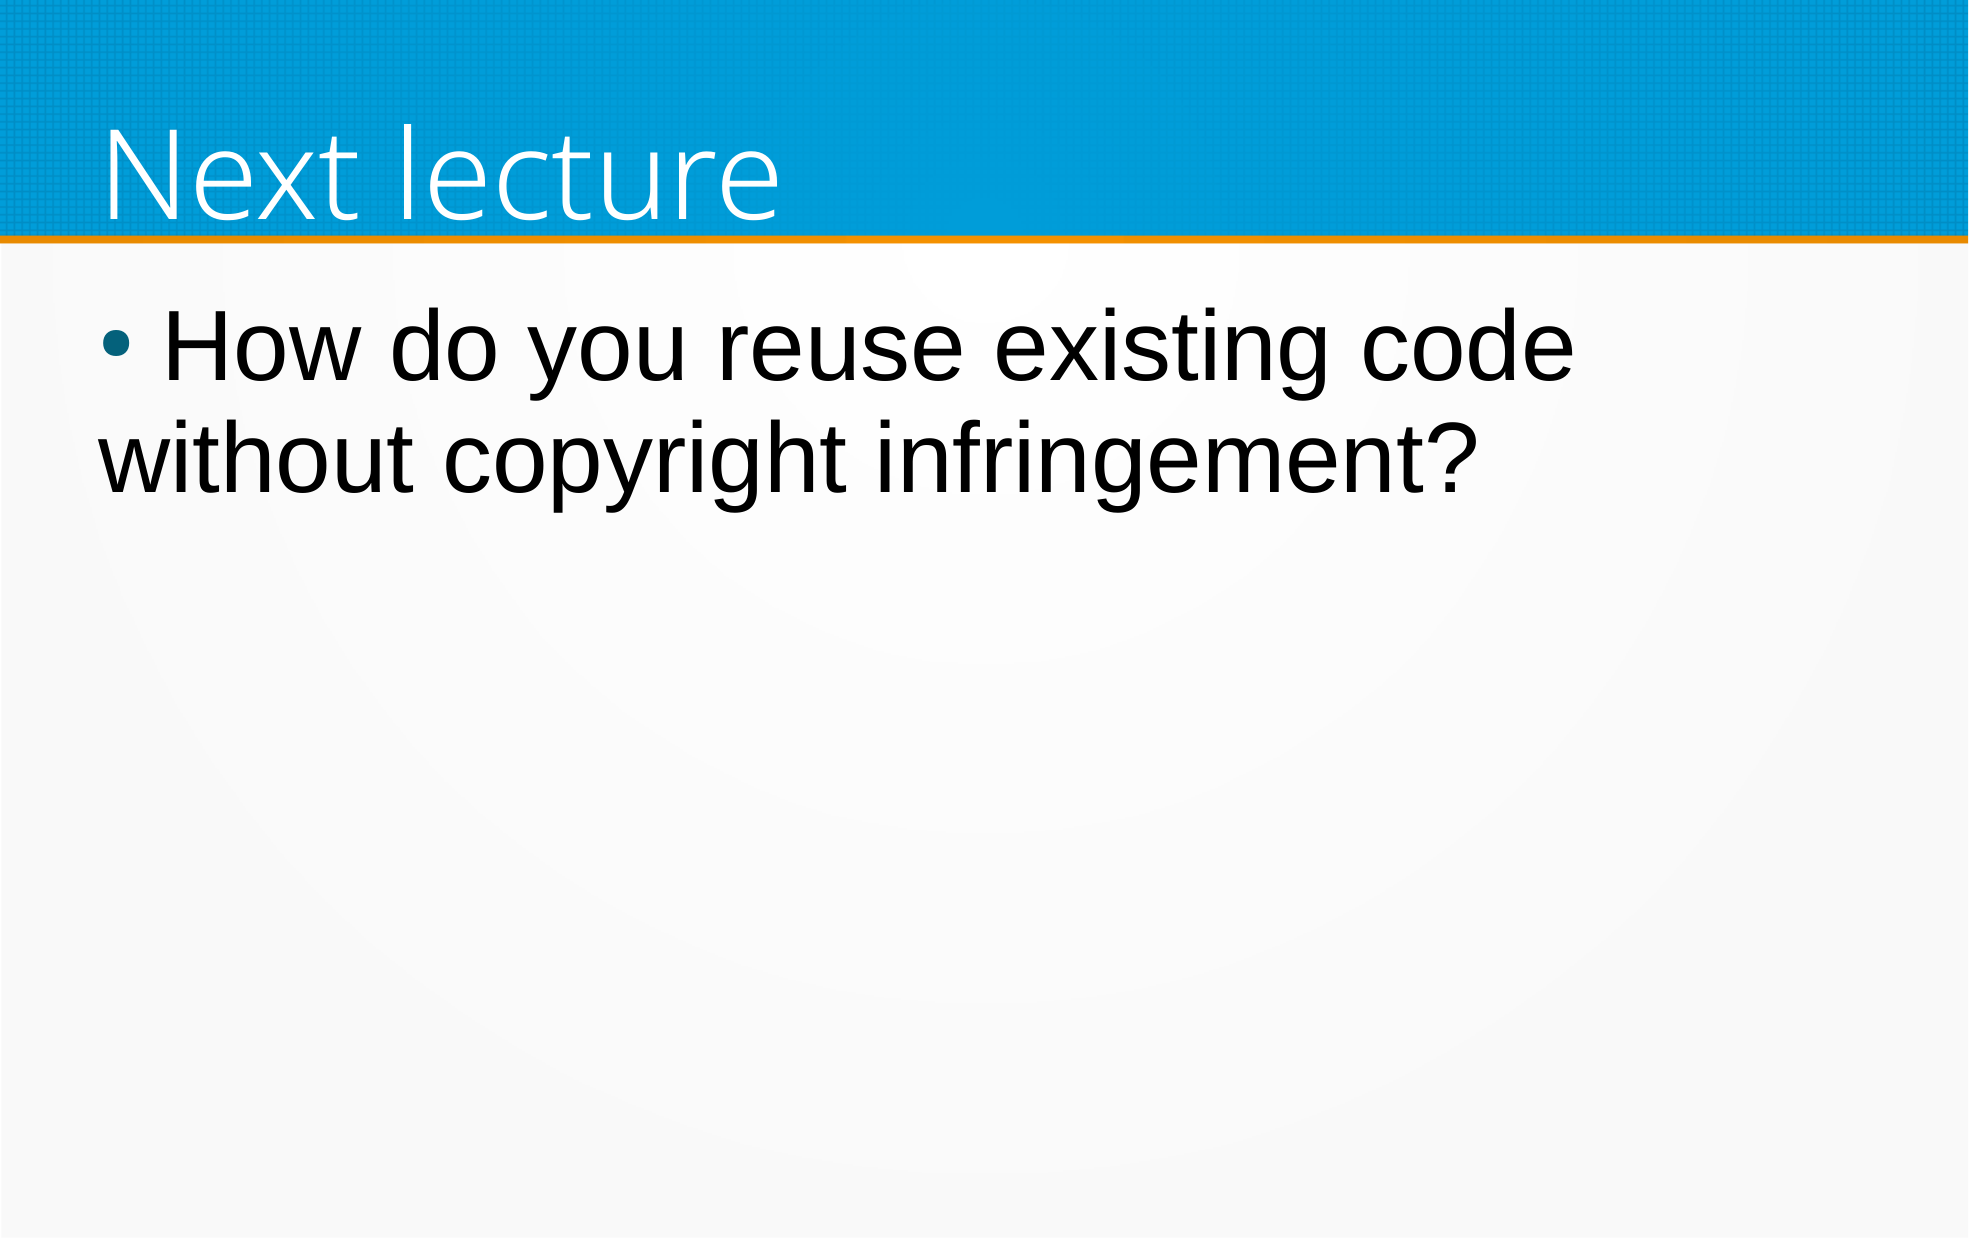

# Next lecture
 How do you reuse existing code without copyright infringement?